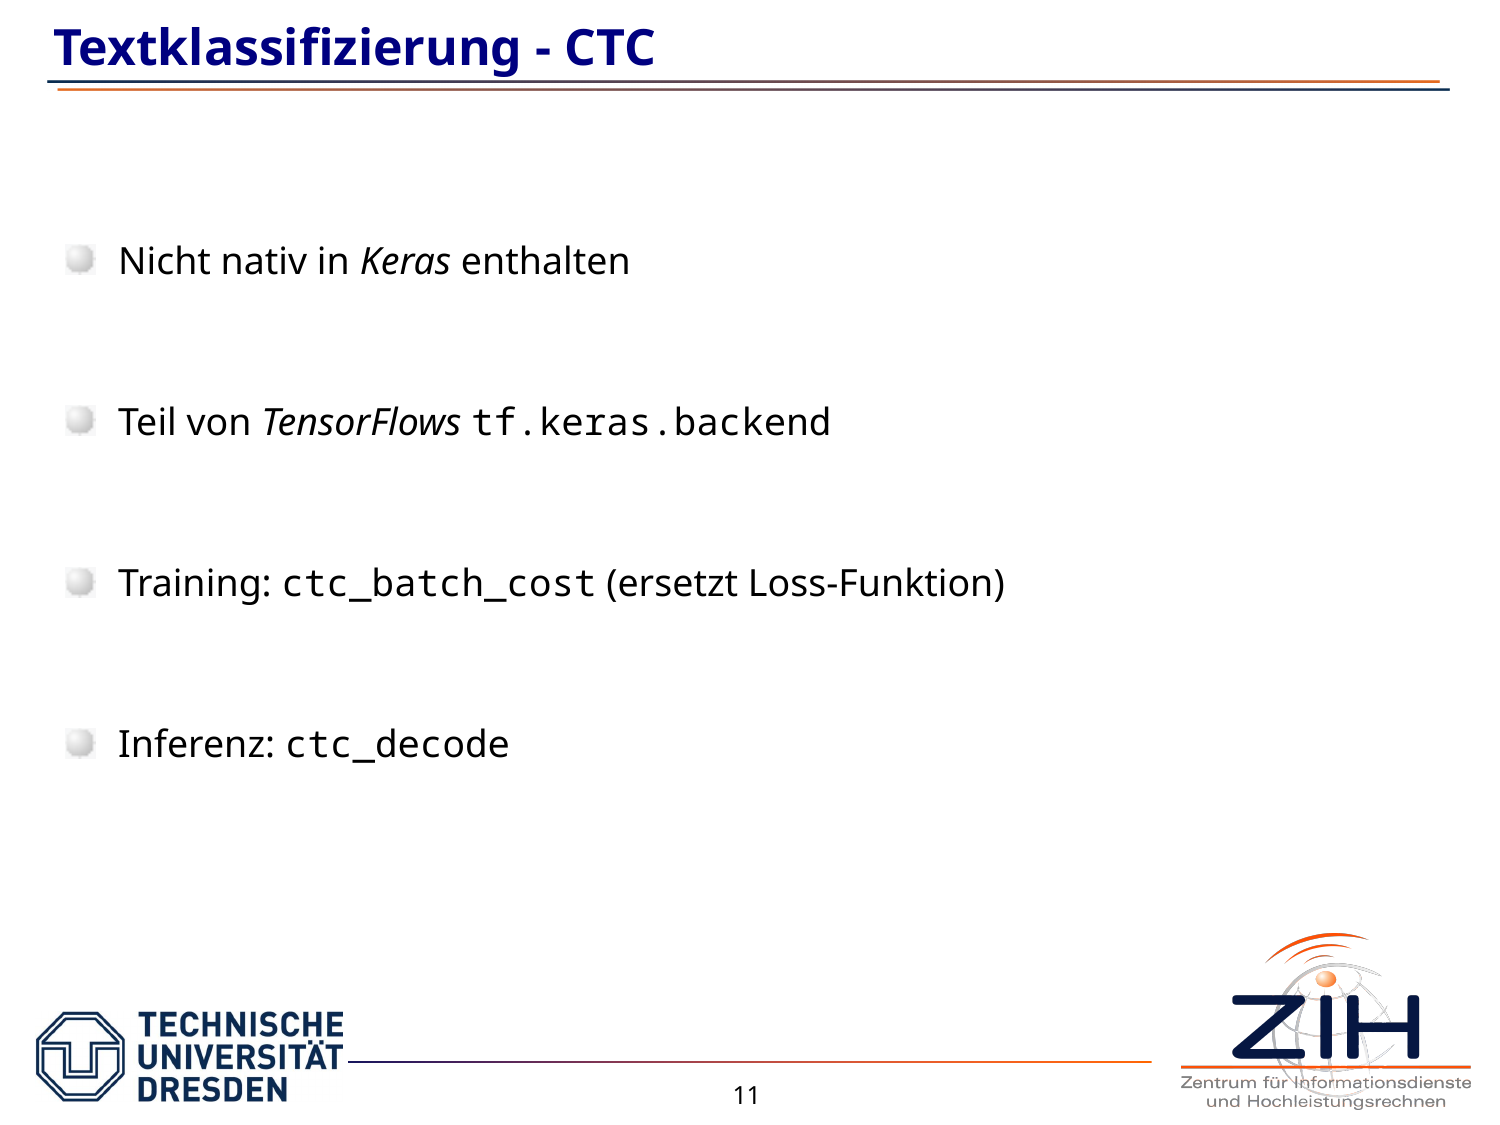

# Textklassifizierung - CTC
Nicht nativ in Keras enthalten
Teil von TensorFlows tf.keras.backend
Training: ctc_batch_cost (ersetzt Loss-Funktion)
Inferenz: ctc_decode
11